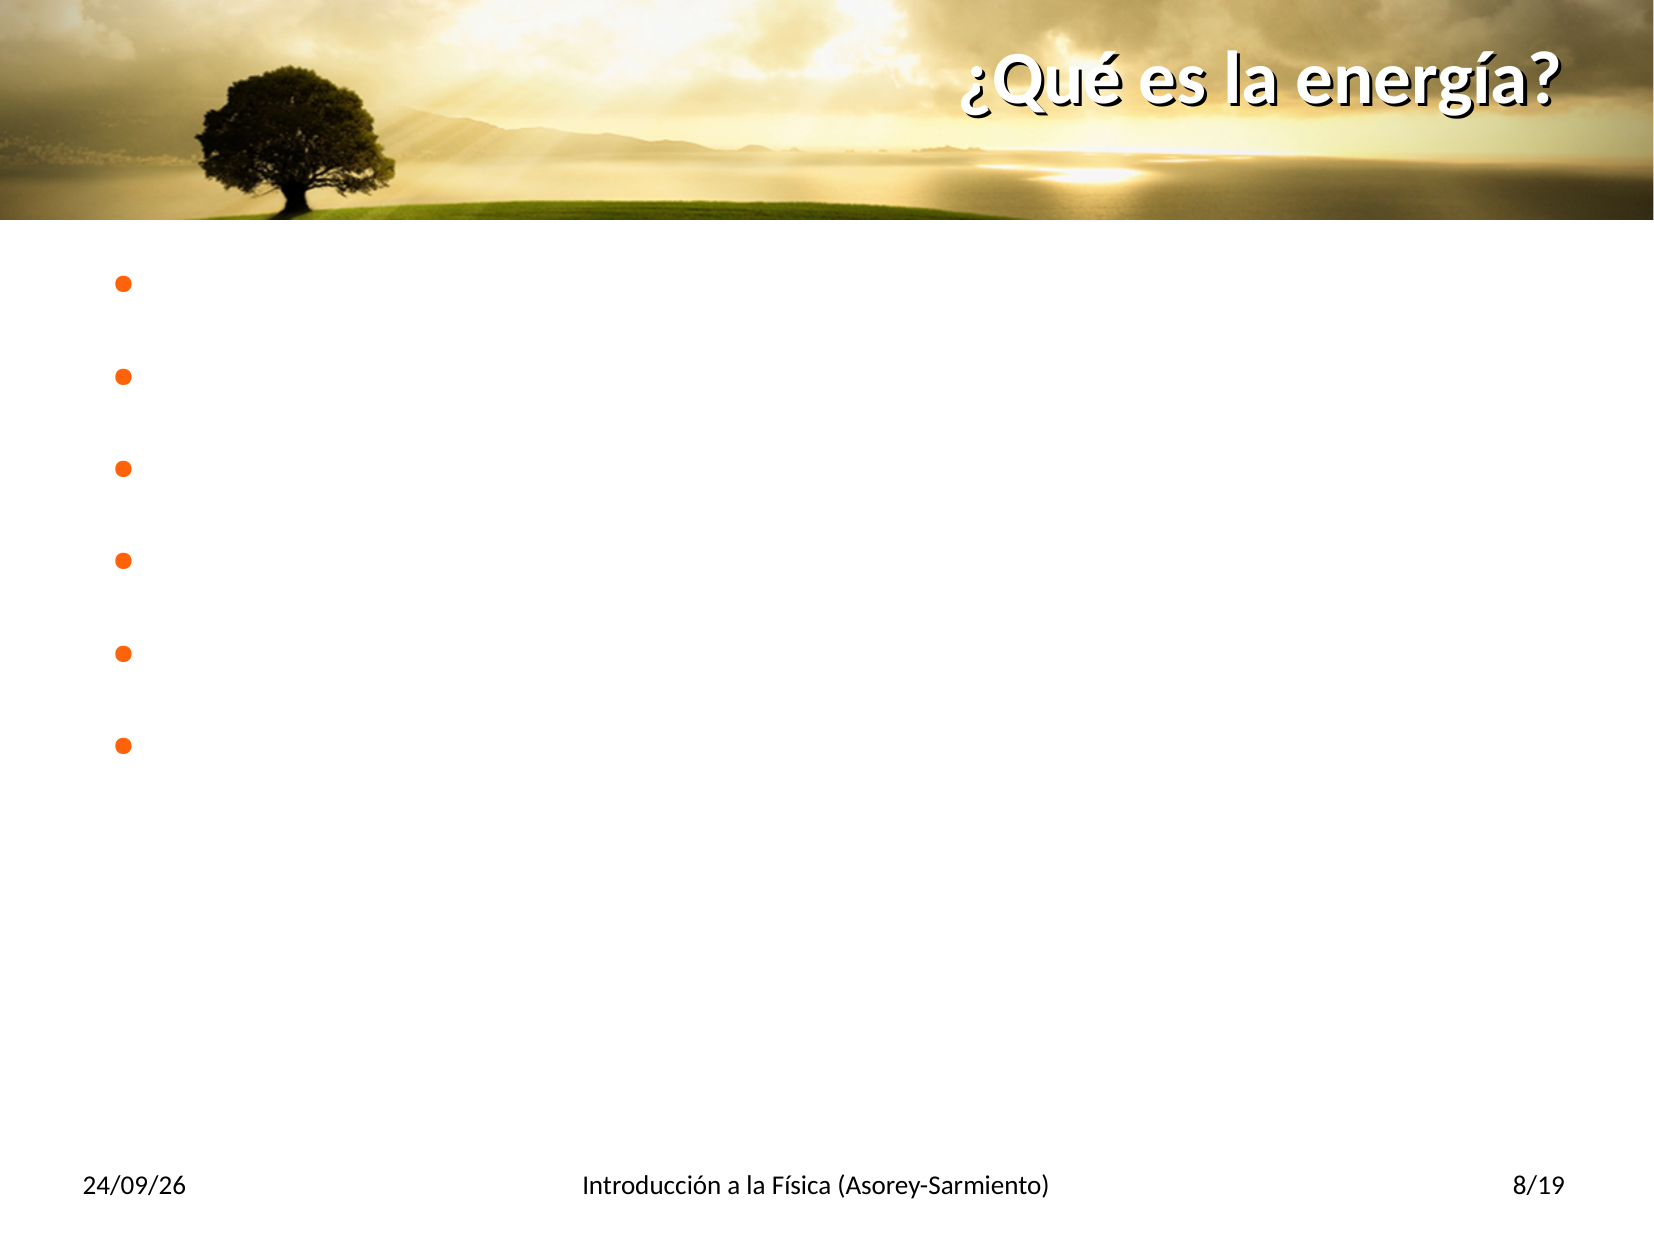

# ¿Qué es la energía?
Introducción a la Física (Asorey-Sarmiento)
8